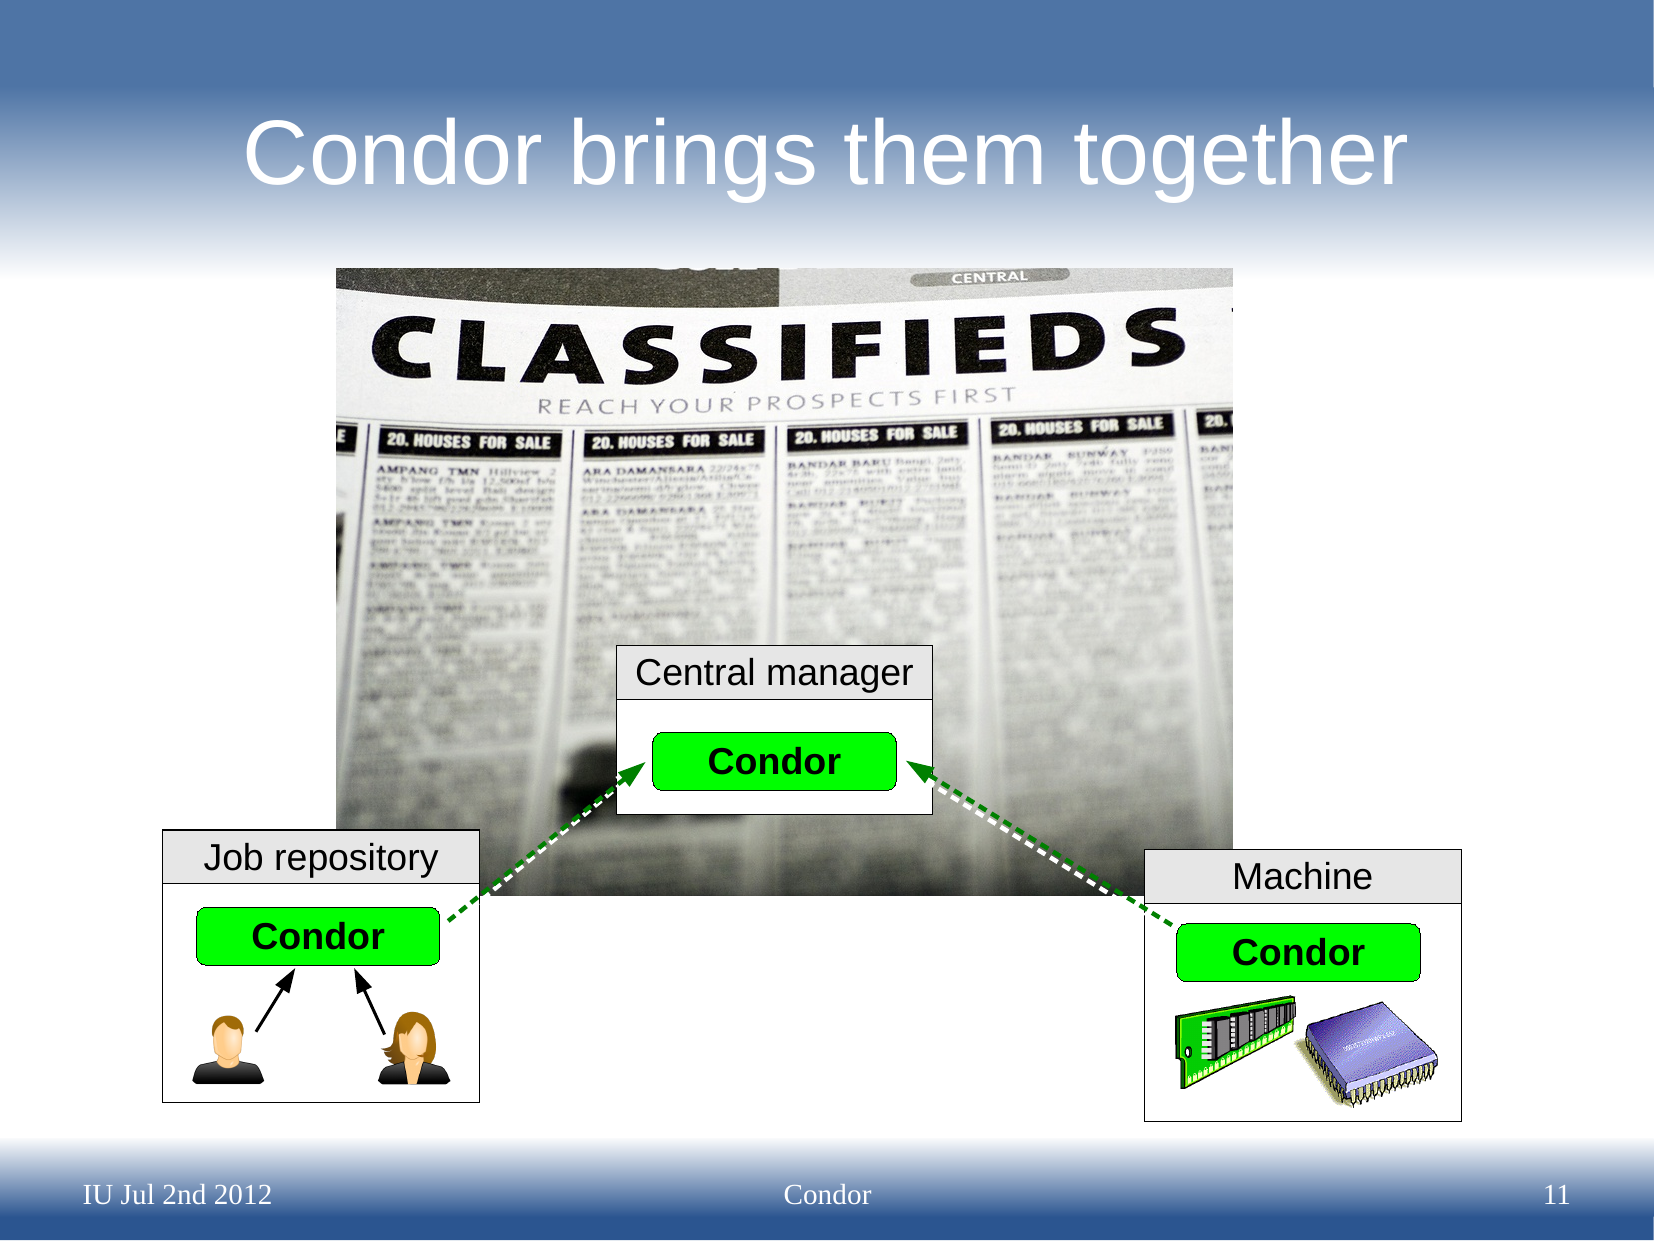

# Condor brings them together
Central manager
Condor
Job repository
Machine
Condor
Condor
IU Jul 2nd 2012
Condor
11